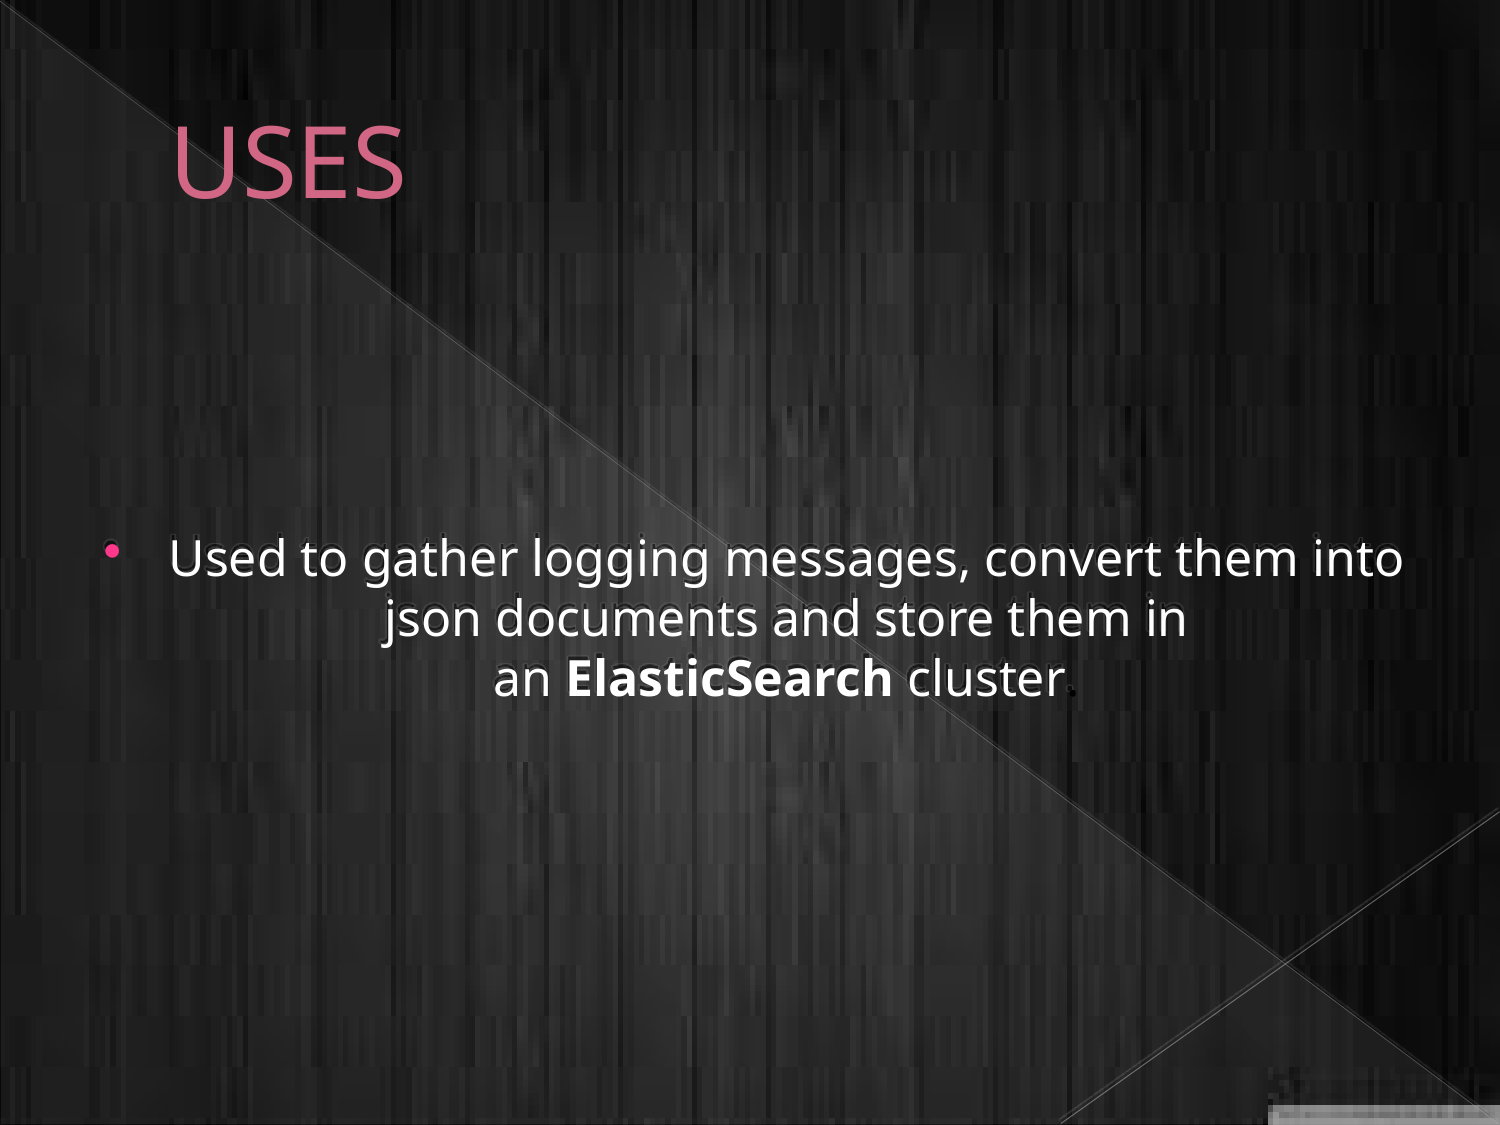

# USES
Used to gather logging messages, convert them into json documents and store them in an ElasticSearch cluster.